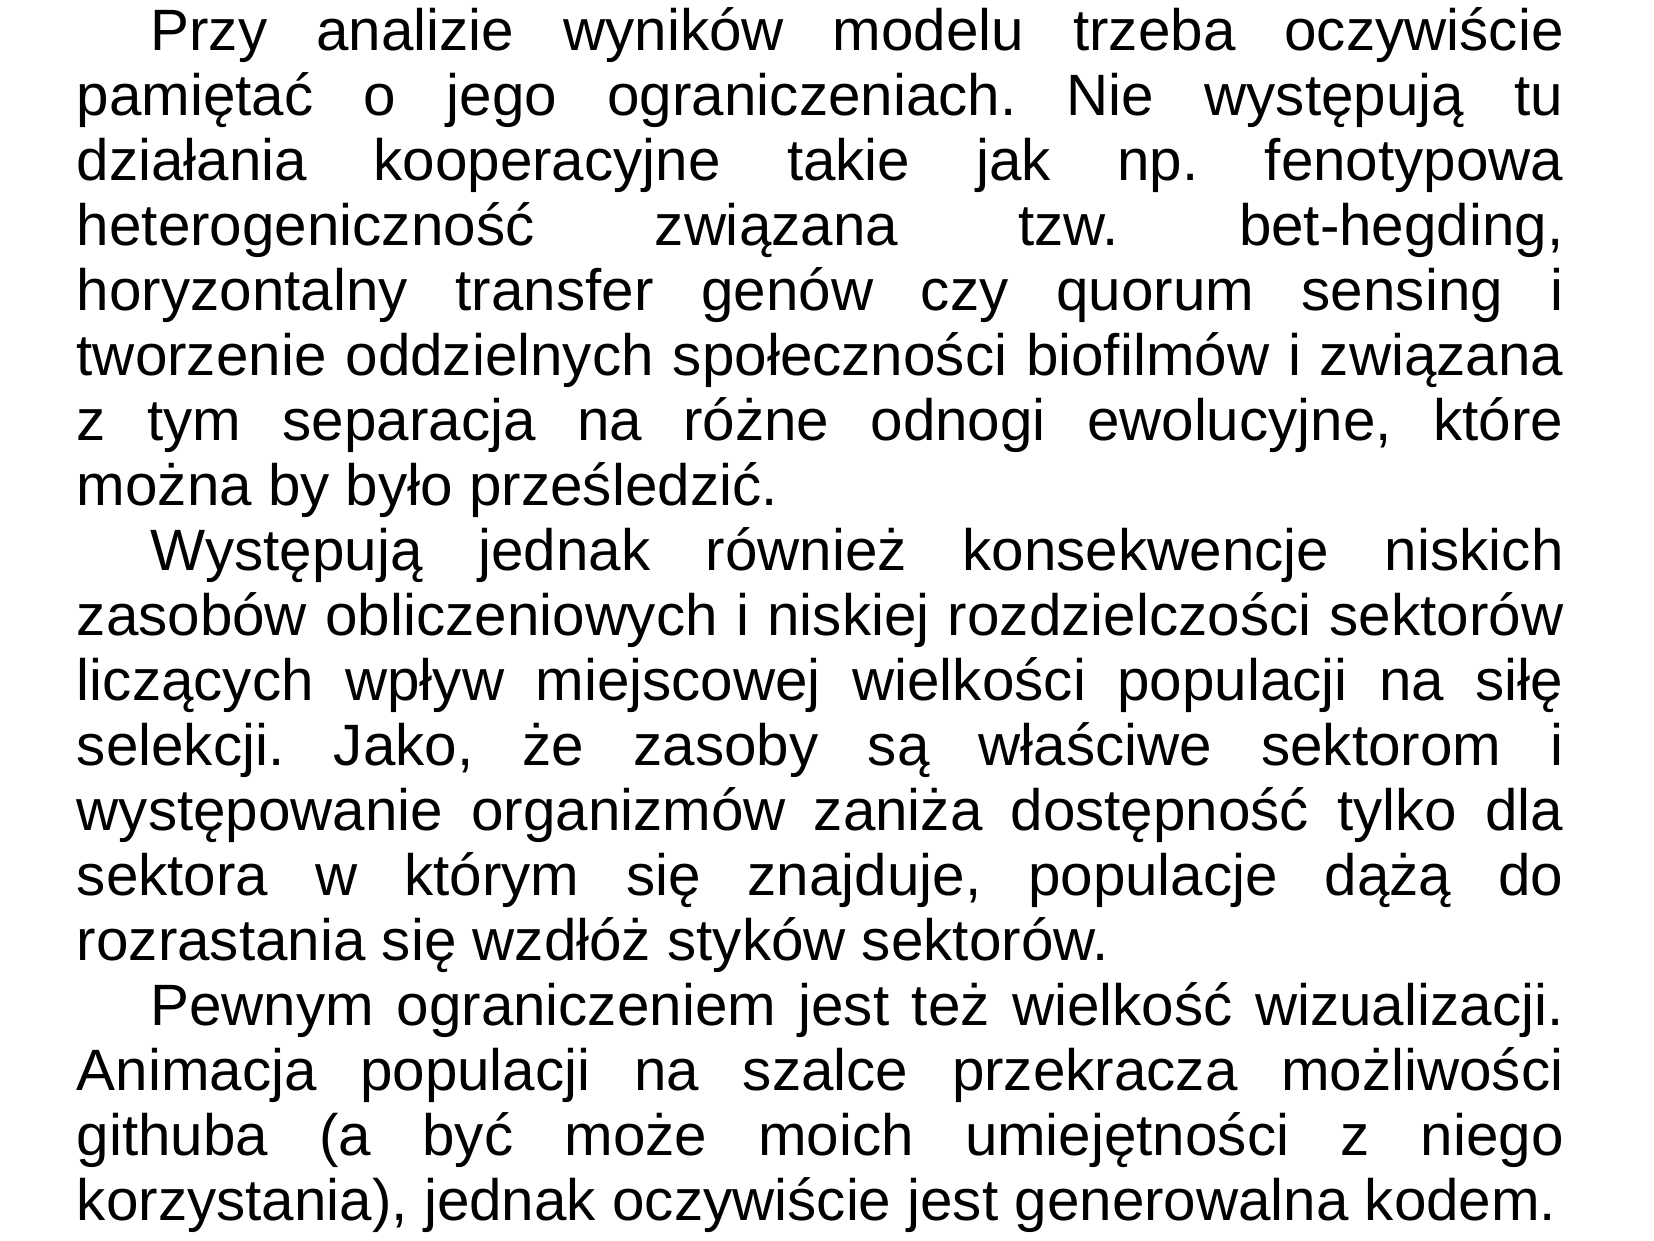

Przy analizie wyników modelu trzeba oczywiście pamiętać o jego ograniczeniach. Nie występują tu działania kooperacyjne takie jak np. fenotypowa heterogeniczność związana tzw. bet-hegding, horyzontalny transfer genów czy quorum sensing i tworzenie oddzielnych społeczności biofilmów i związana z tym separacja na różne odnogi ewolucyjne, które można by było prześledzić.
	Występują jednak również konsekwencje niskich zasobów obliczeniowych i niskiej rozdzielczości sektorów liczących wpływ miejscowej wielkości populacji na siłę selekcji. Jako, że zasoby są właściwe sektorom i występowanie organizmów zaniża dostępność tylko dla sektora w którym się znajduje, populacje dążą do rozrastania się wzdłóż styków sektorów.
	Pewnym ograniczeniem jest też wielkość wizualizacji. Animacja populacji na szalce przekracza możliwości githuba (a być może moich umiejętności z niego korzystania), jednak oczywiście jest generowalna kodem.
#